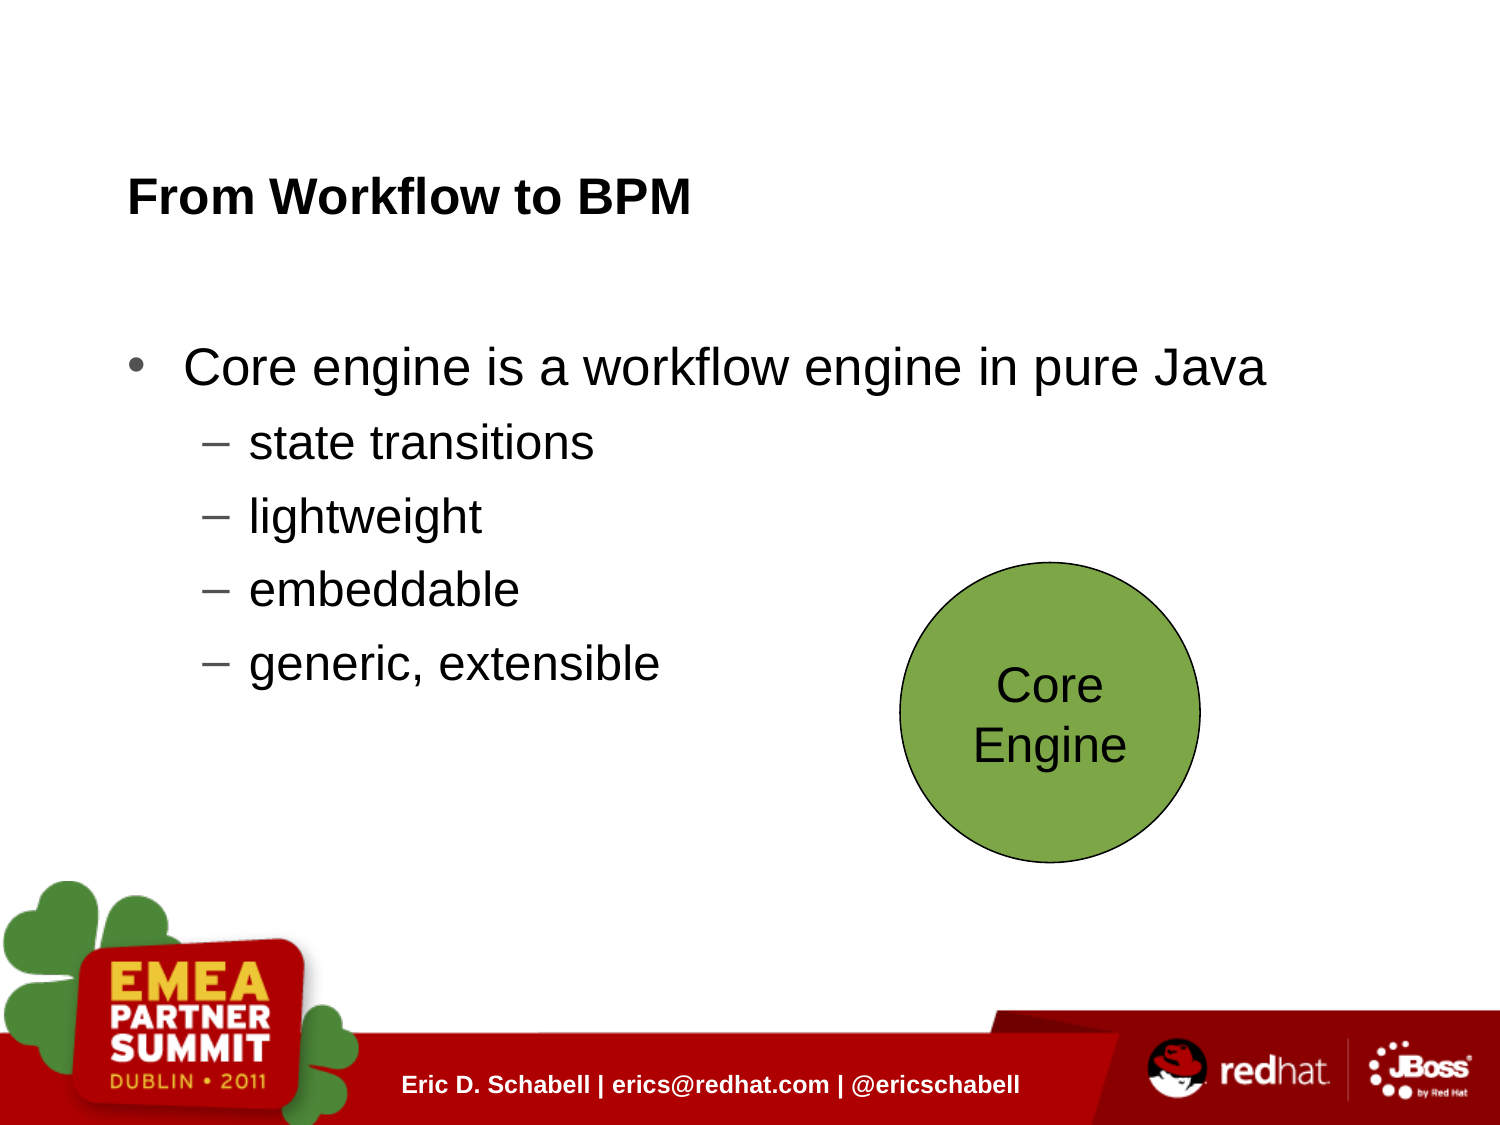

# From Workflow to BPM
Core engine is a workflow engine in pure Java
state transitions
lightweight
embeddable
generic, extensible
Core
Engine